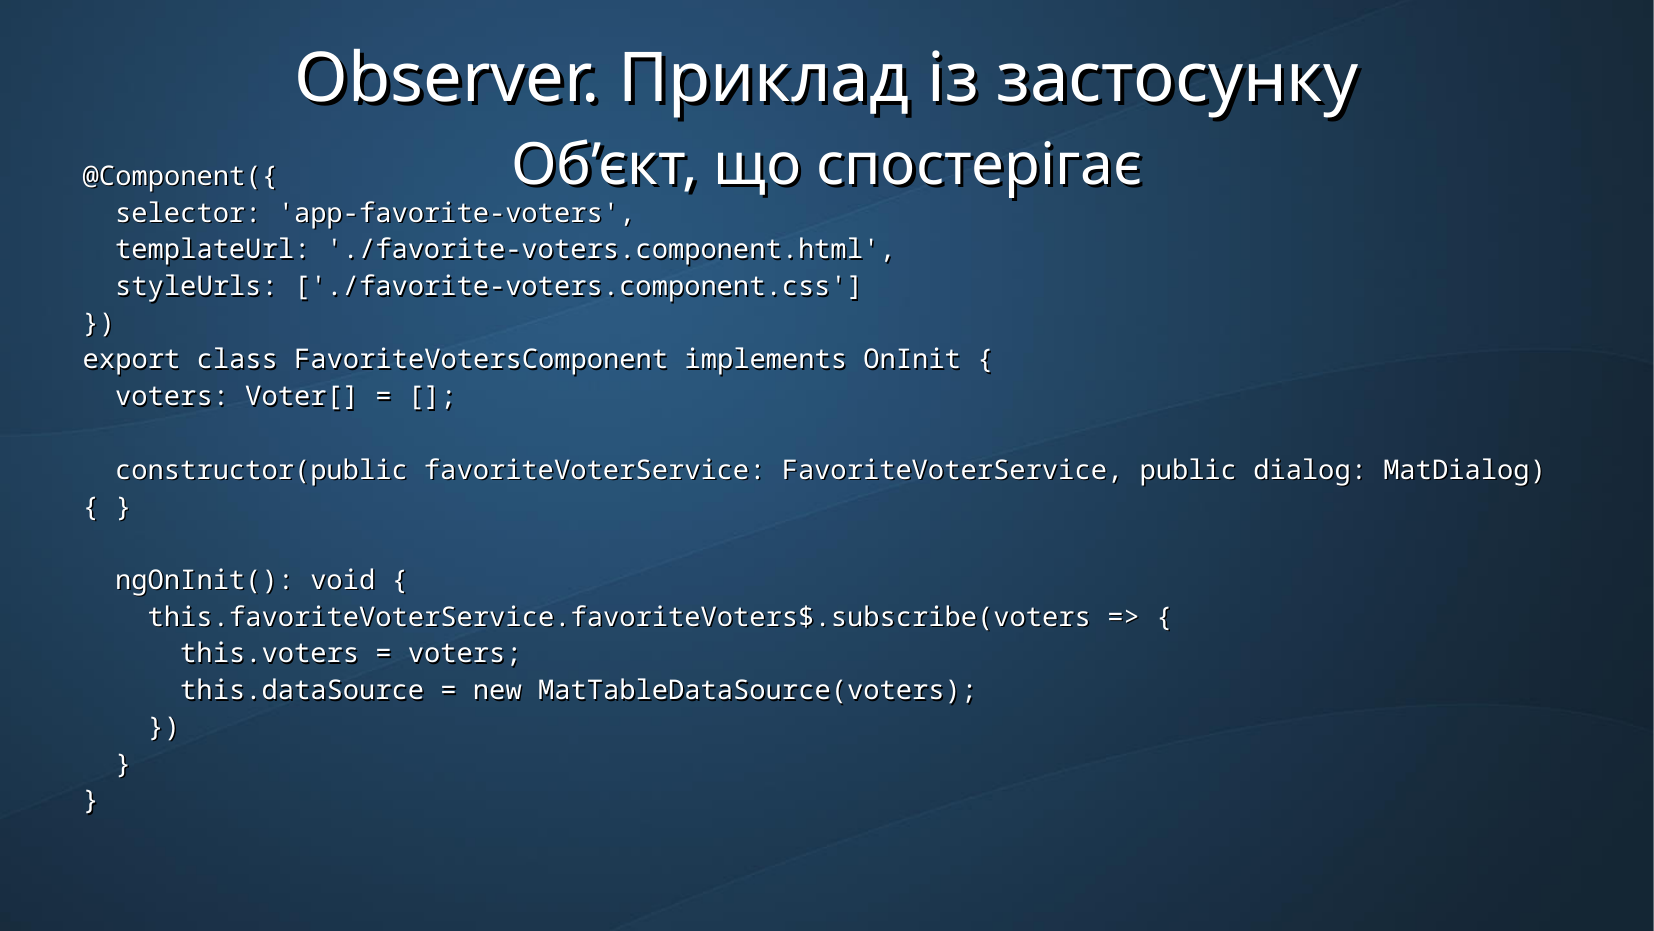

# Observer. Приклад із застосунку Об’єкт, що спостерігає
@Component({
 selector: 'app-favorite-voters',
 templateUrl: './favorite-voters.component.html',
 styleUrls: ['./favorite-voters.component.css']
})
export class FavoriteVotersComponent implements OnInit {
 voters: Voter[] = [];
 constructor(public favoriteVoterService: FavoriteVoterService, public dialog: MatDialog) { }
 ngOnInit(): void {
 this.favoriteVoterService.favoriteVoters$.subscribe(voters => {
 this.voters = voters;
 this.dataSource = new MatTableDataSource(voters);
 })
 }
}